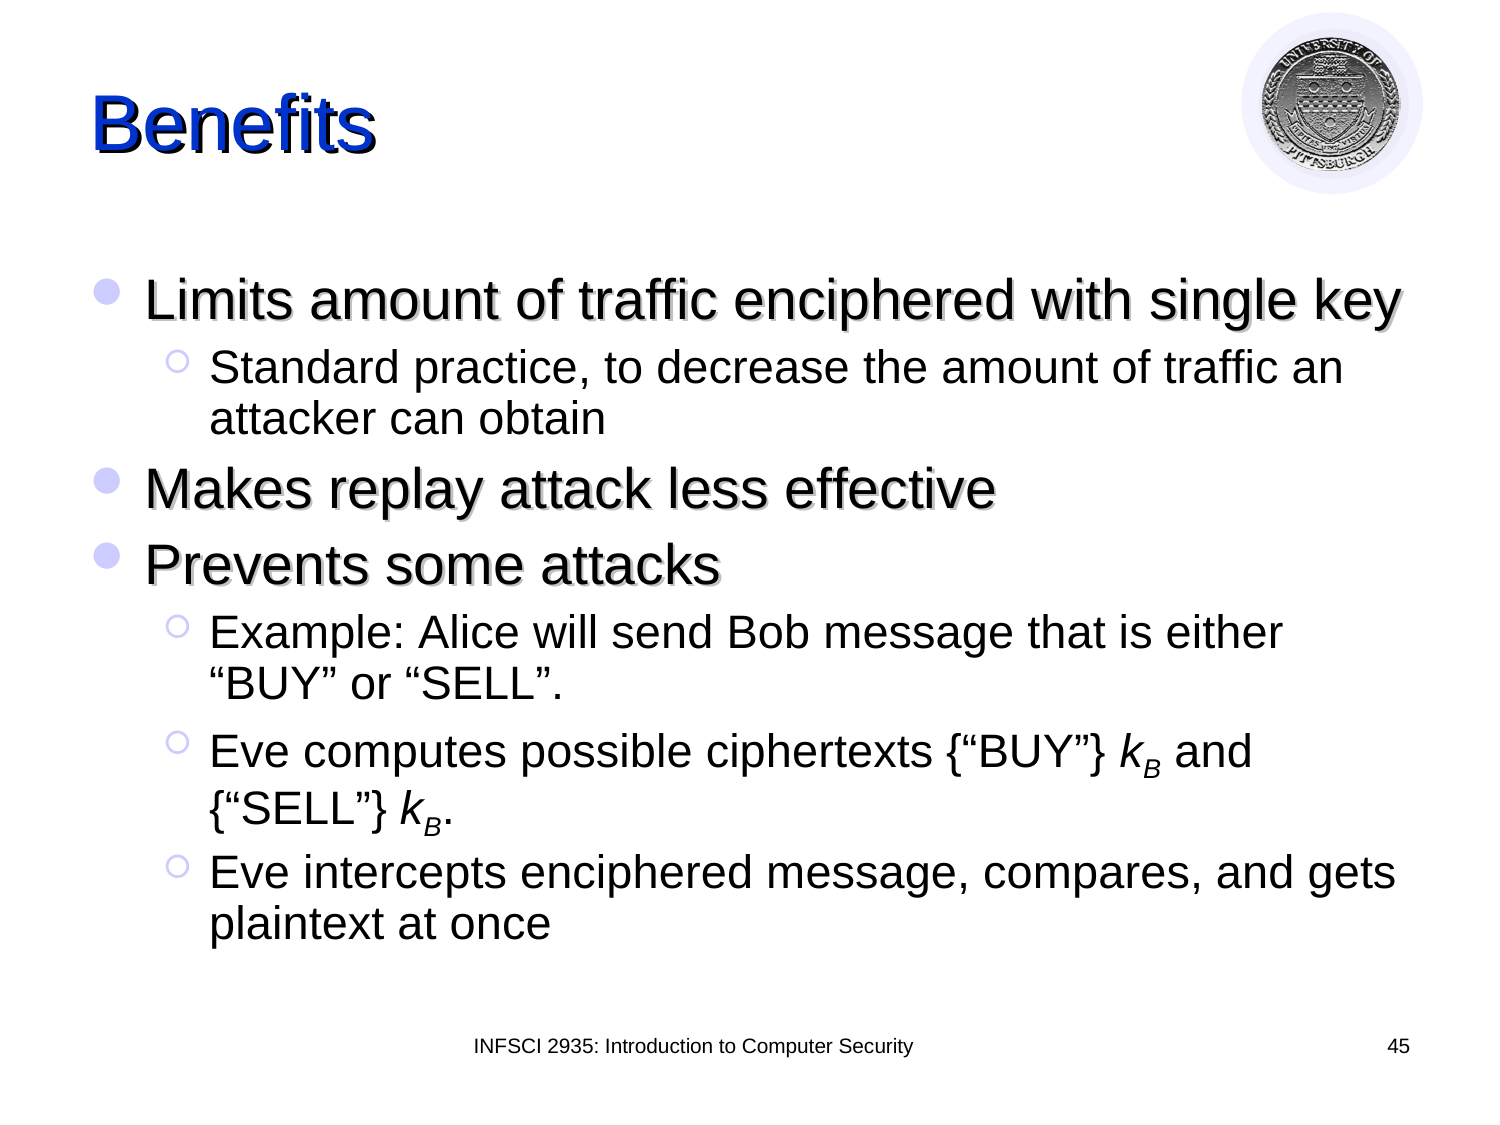

# Benefits
Limits amount of traffic enciphered with single key
Standard practice, to decrease the amount of traffic an attacker can obtain
Makes replay attack less effective
Prevents some attacks
Example: Alice will send Bob message that is either “BUY” or “SELL”.
Eve computes possible ciphertexts {“BUY”} kB and {“SELL”} kB.
Eve intercepts enciphered message, compares, and gets plaintext at once
45